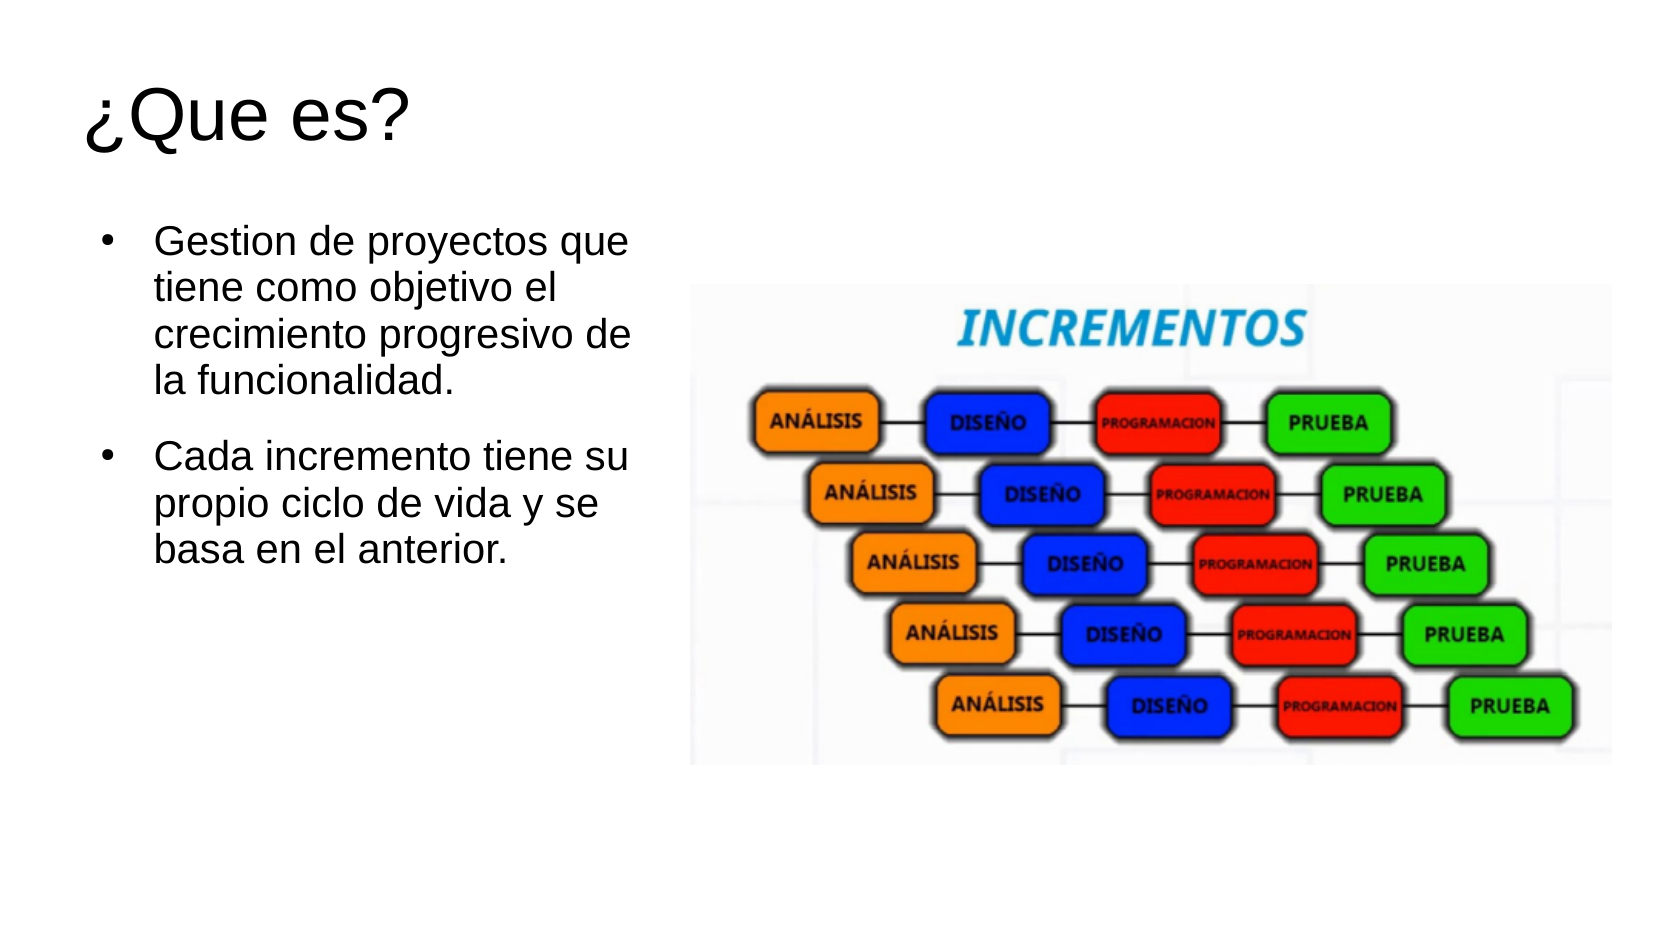

# ¿Que es?
Gestion de proyectos que tiene como objetivo el crecimiento progresivo de la funcionalidad.
Cada incremento tiene su propio ciclo de vida y se basa en el anterior.